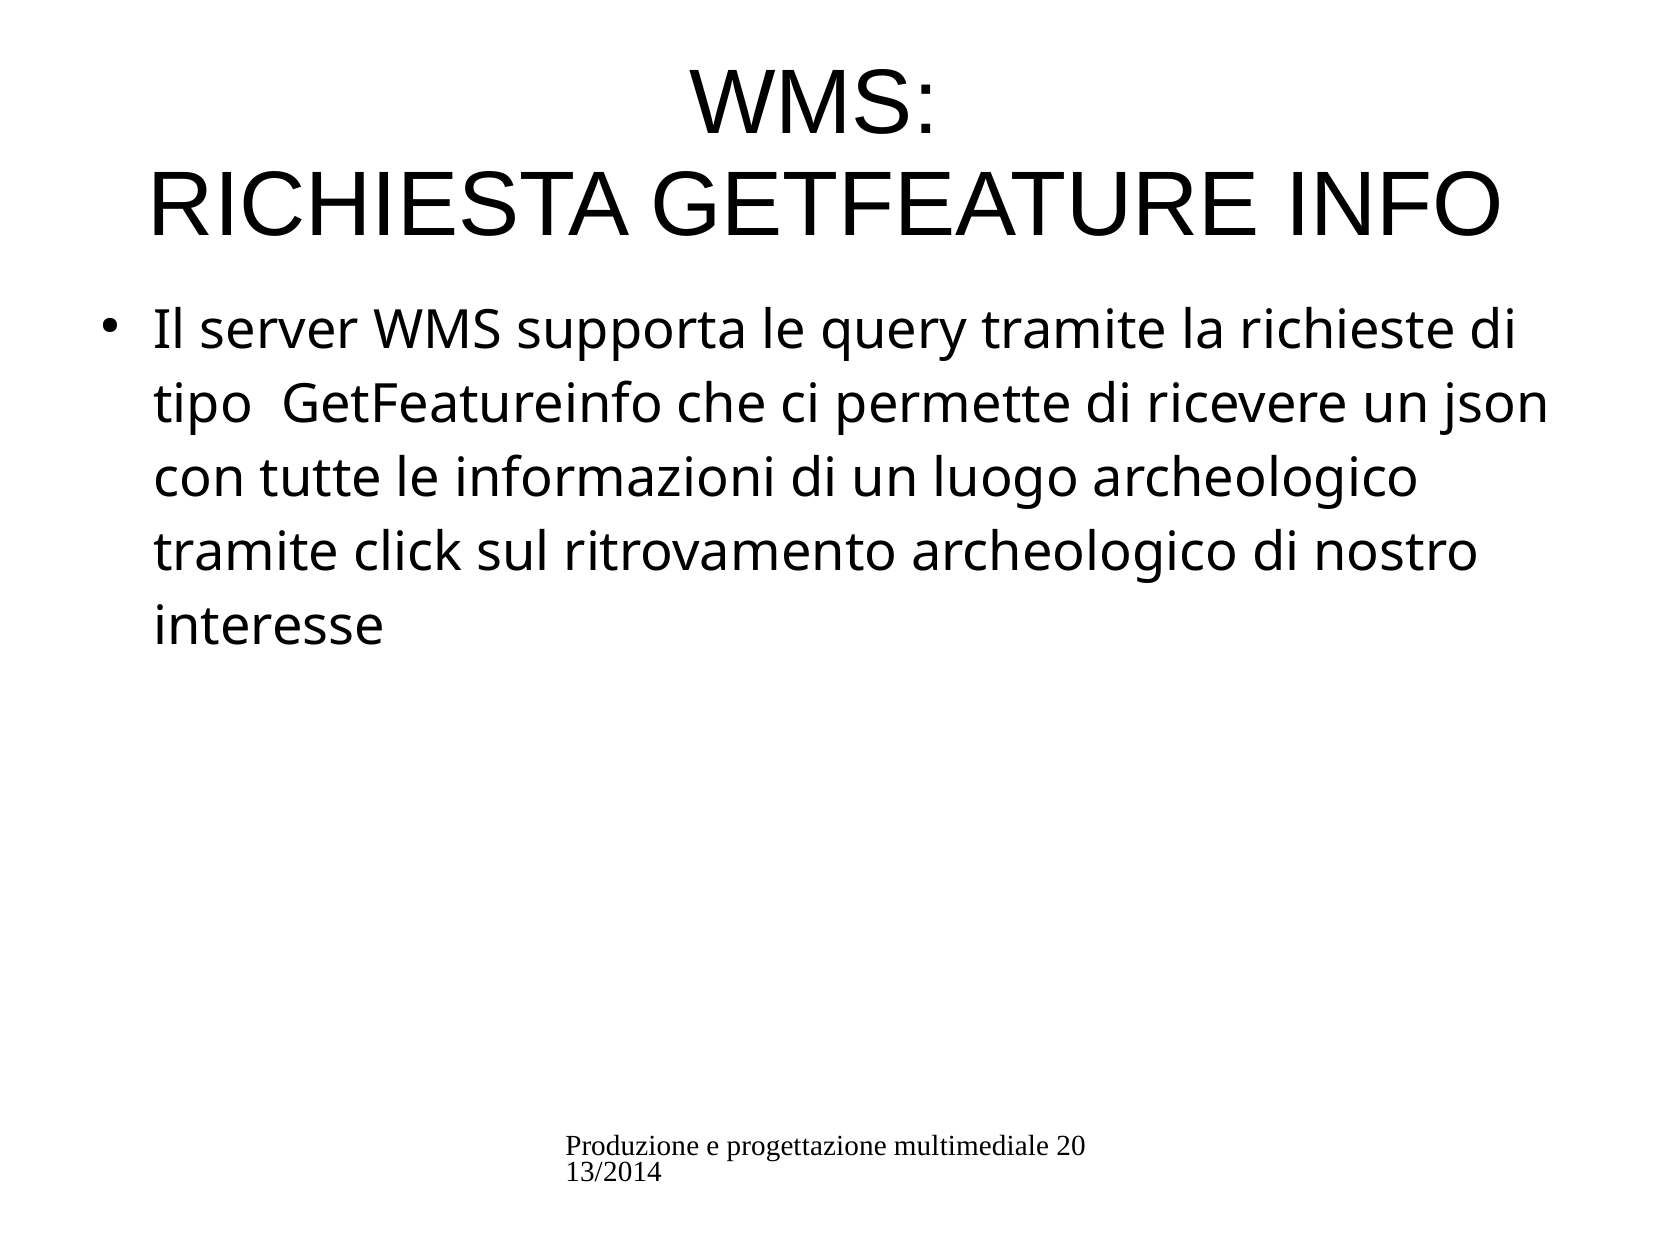

# WMS: RICHIESTA GETFEATURE INFO
Il server WMS supporta le query tramite la richieste di tipo  GetFeatureinfo che ci permette di ricevere un json con tutte le informazioni di un luogo archeologico tramite click sul ritrovamento archeologico di nostro interesse
Produzione e progettazione multimediale 2013/2014